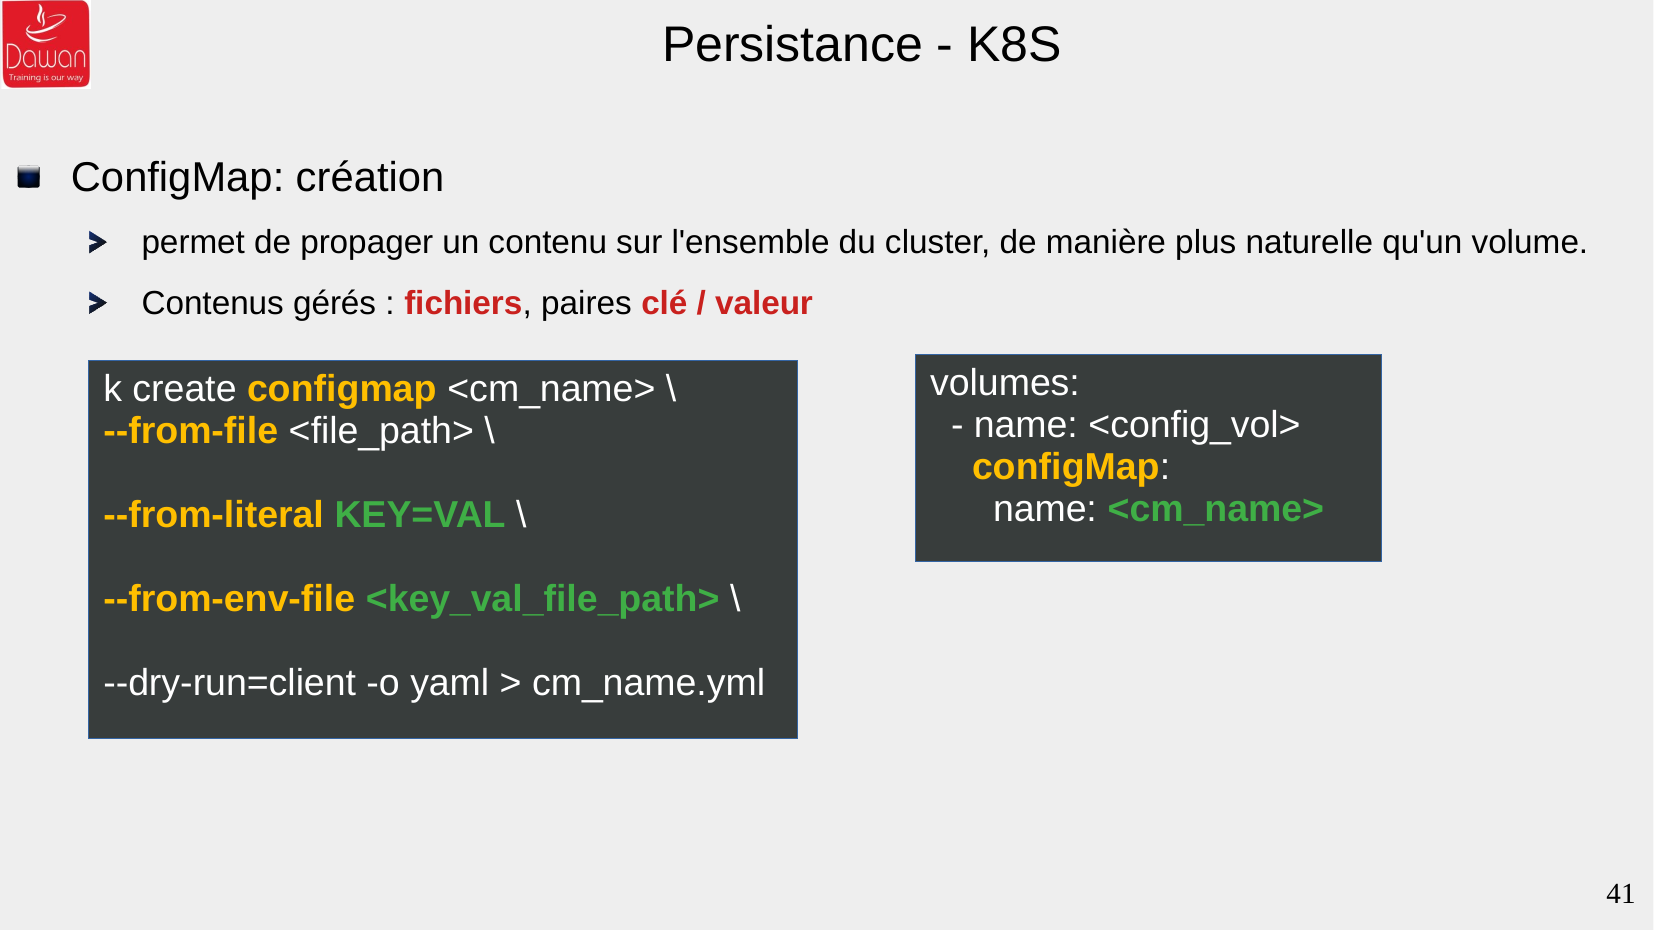

# Persistance - K8S
ConfigMap: création
permet de propager un contenu sur l'ensemble du cluster, de manière plus naturelle qu'un volume.
Contenus gérés : fichiers, paires clé / valeur
volumes:
 - name: <config_vol>
 configMap:
 name: <cm_name>
k create configmap <cm_name> \
--from-file <file_path> \
--from-literal KEY=VAL \
--from-env-file <key_val_file_path> \
--dry-run=client -o yaml > cm_name.yml
41